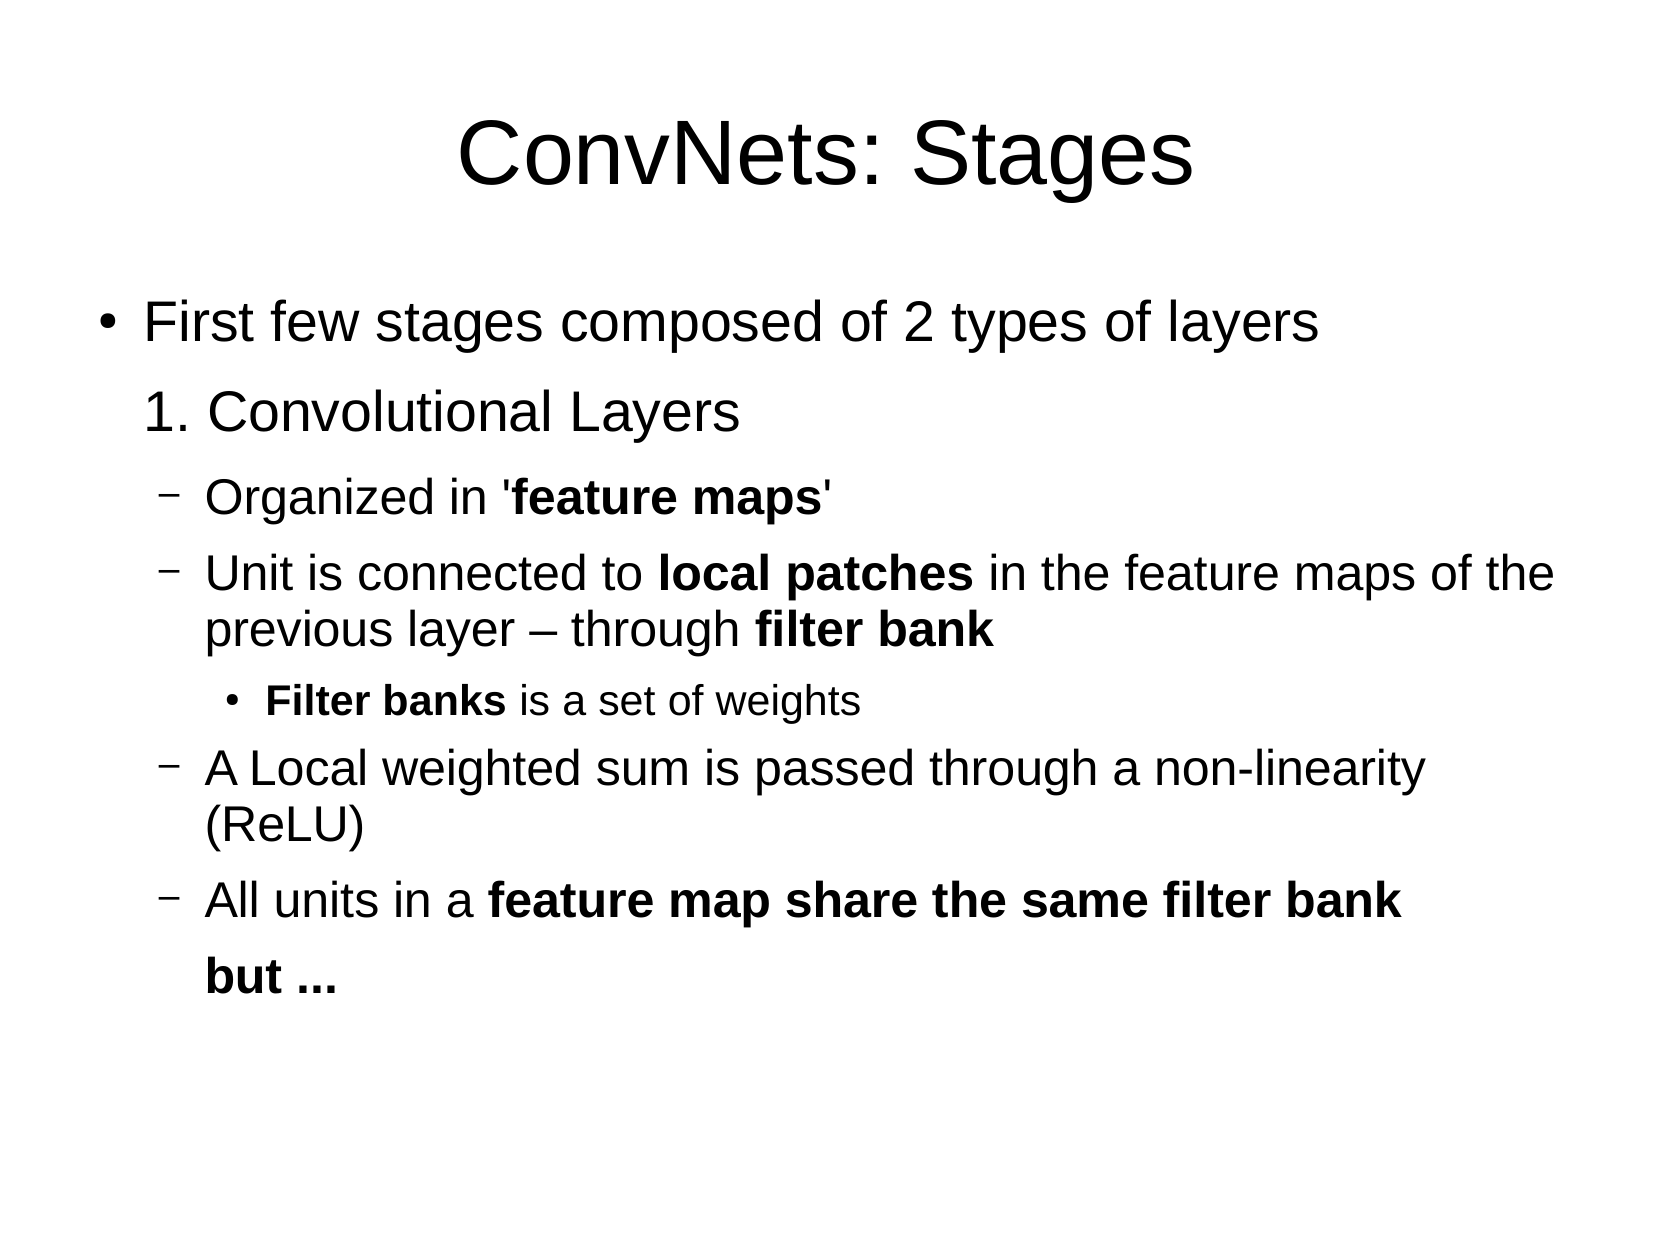

# ConvNets: Stages
First few stages composed of 2 types of layers
1. Convolutional Layers
Organized in 'feature maps'
Unit is connected to local patches in the feature maps of the previous layer – through filter bank
Filter banks is a set of weights
A Local weighted sum is passed through a non-linearity (ReLU)
All units in a feature map share the same filter bank
but ...